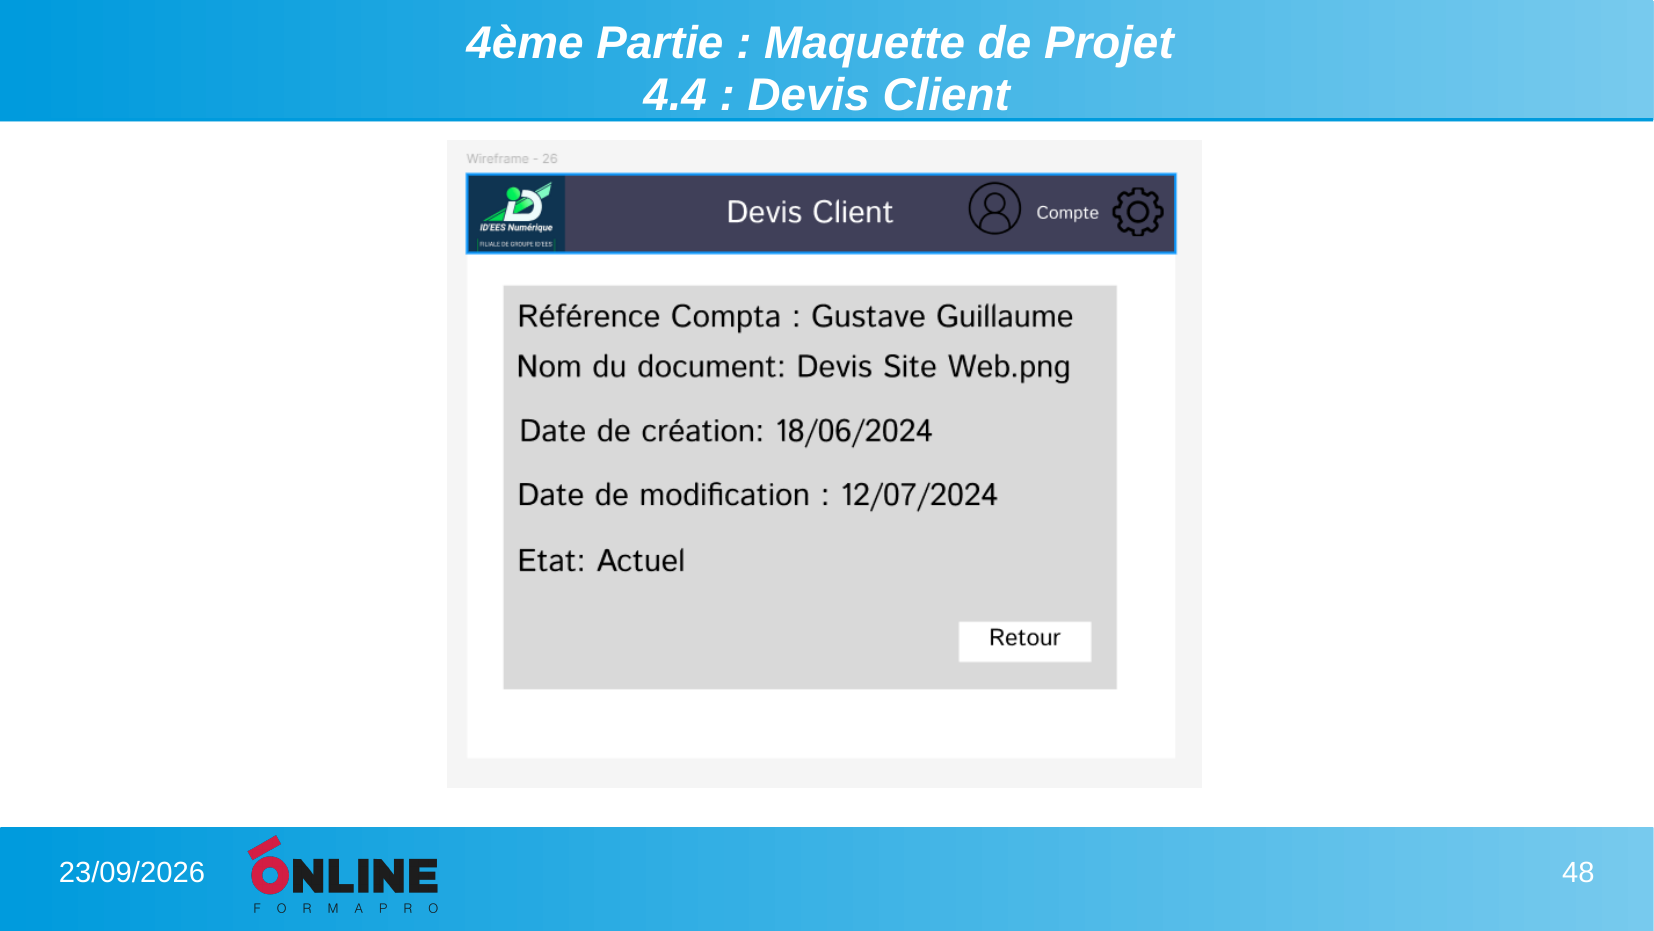

# 4ème Partie : Maquette de Projet 4.4 : Devis Client
48